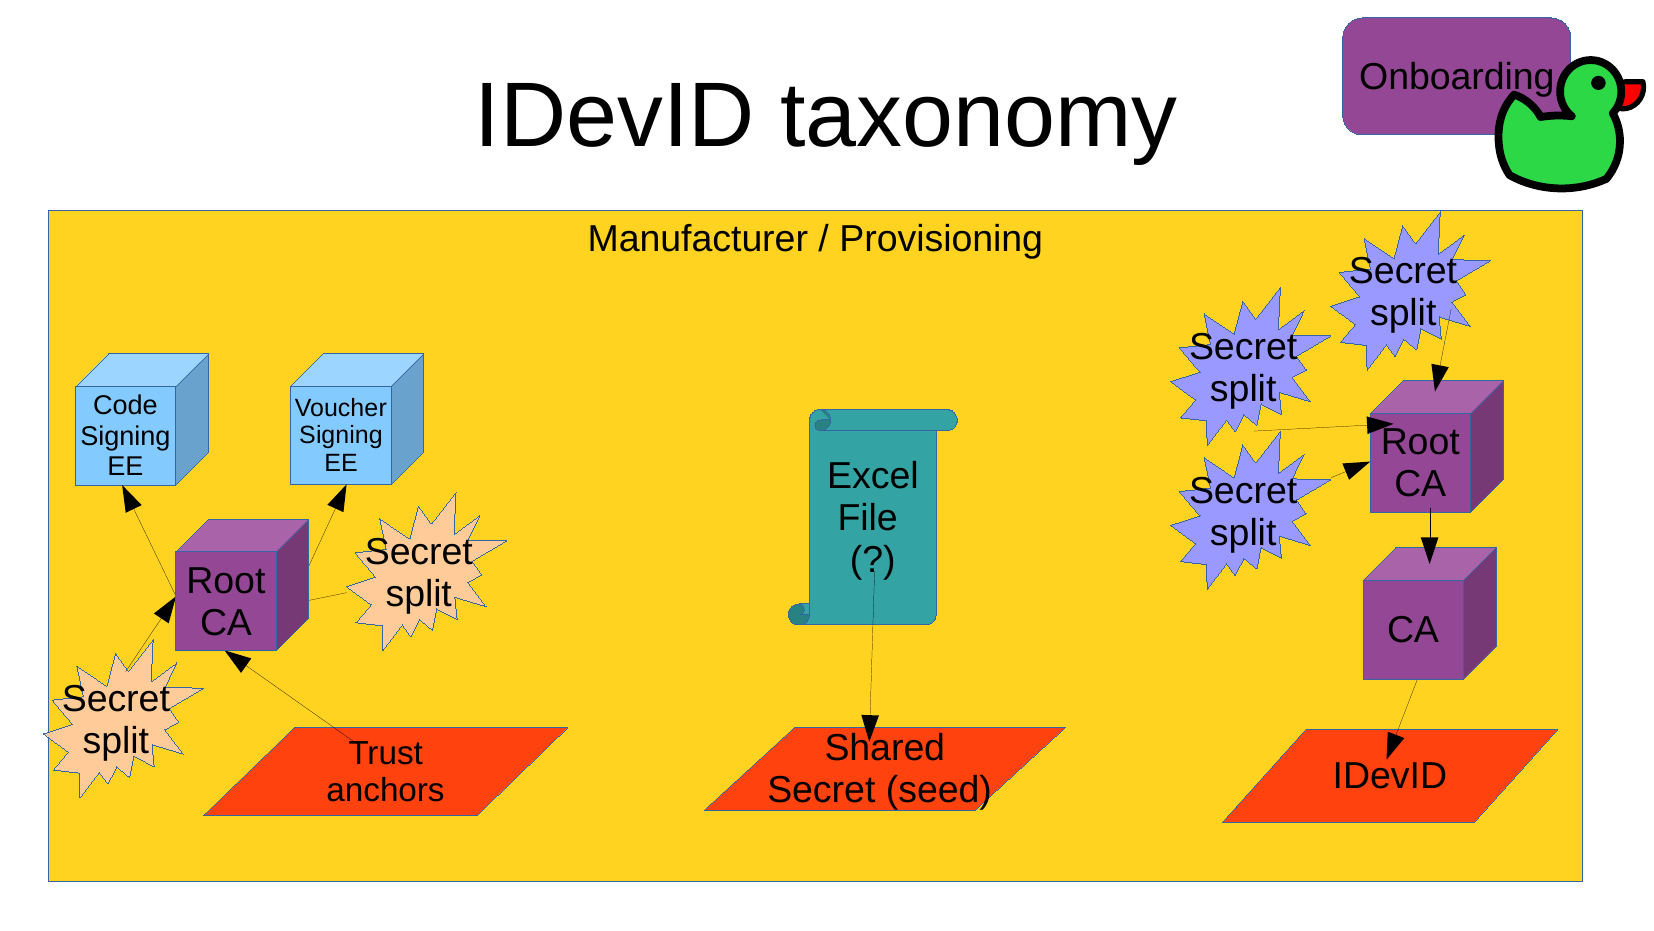

Onboarding
# IDevID taxonomy
Manufacturer / Provisioning
Secret
split
Secret
split
Voucher
Signing
EE
Code
Signing
EE
Root
CA
Excel
File
(?)
Secret
split
Secret
split
Root
CA
CA
Secret
split
Trust
anchors
Shared
Secret (seed)
IDevID